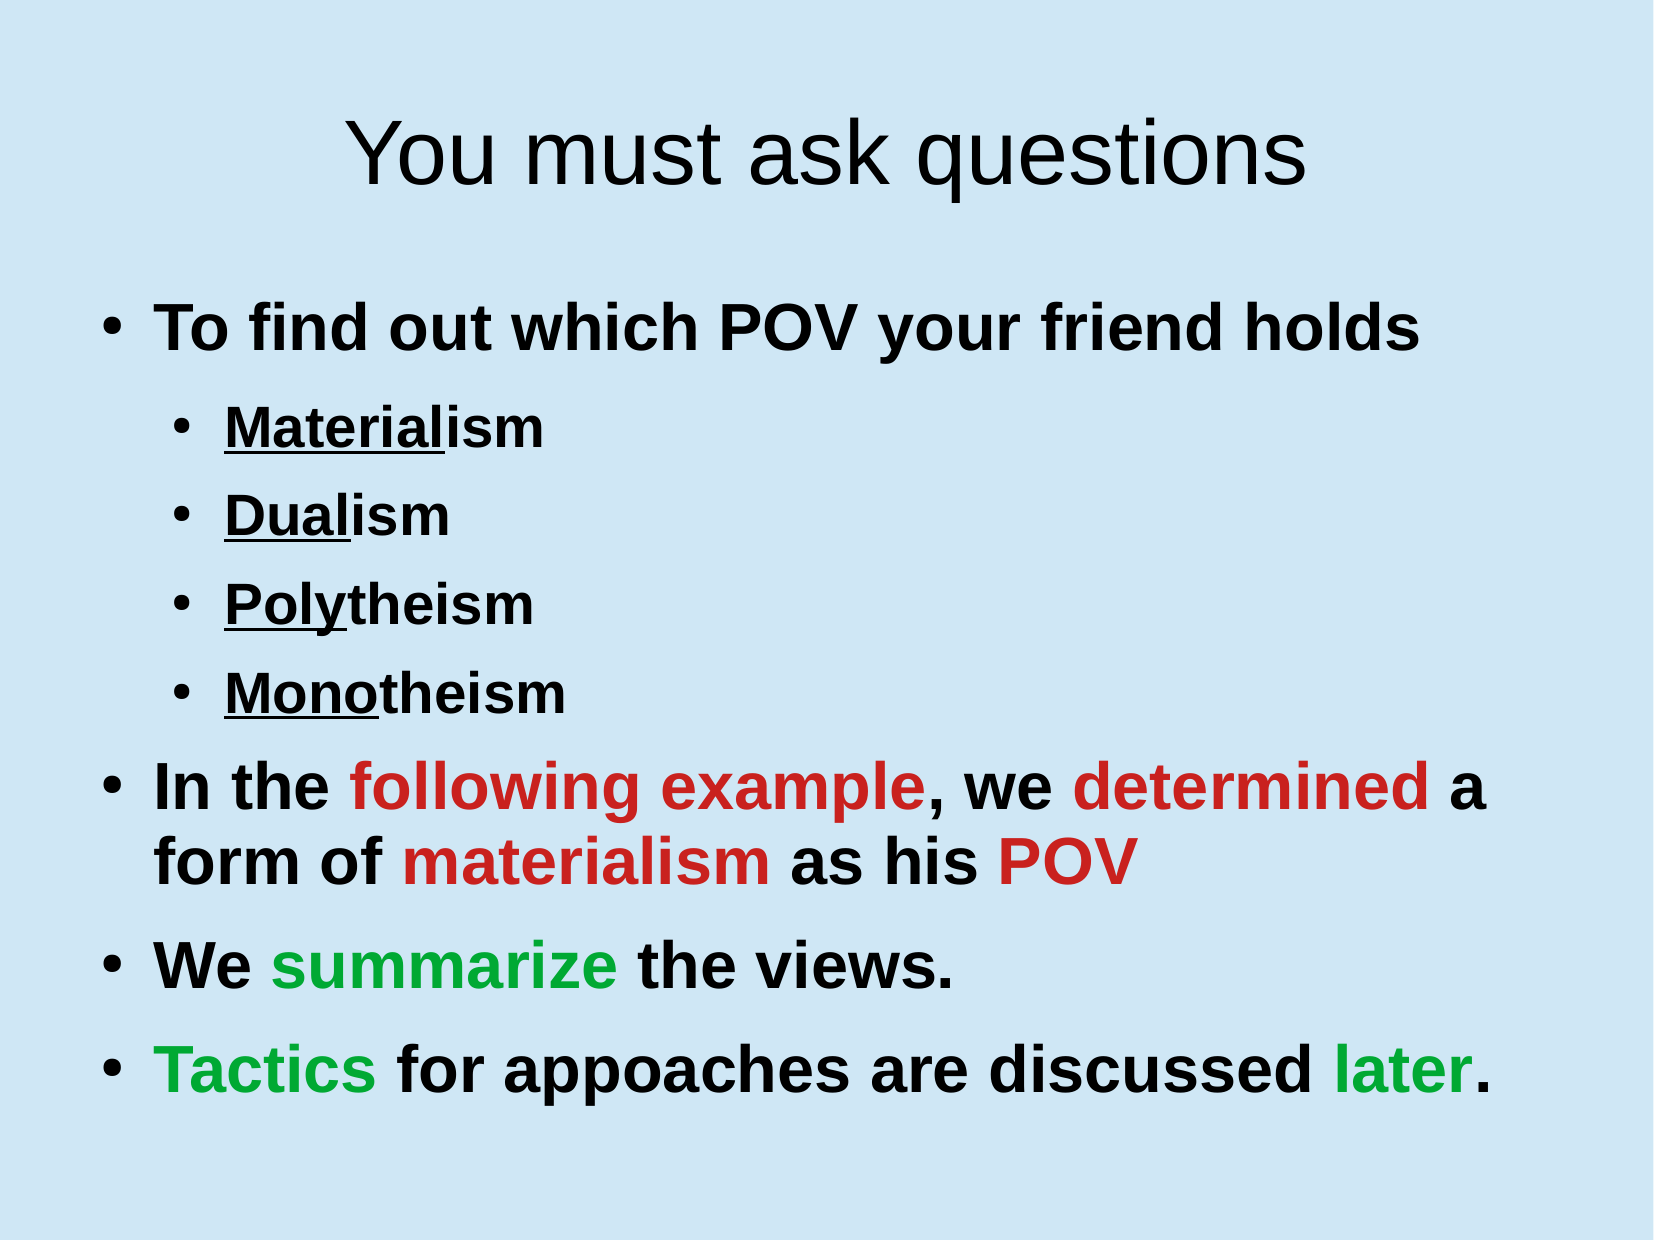

# You must ask questions
To find out which POV your friend holds
Materialism
Dualism
Polytheism
Monotheism
In the following example, we determined a form of materialism as his POV
We summarize the views.
Tactics for appoaches are discussed later.